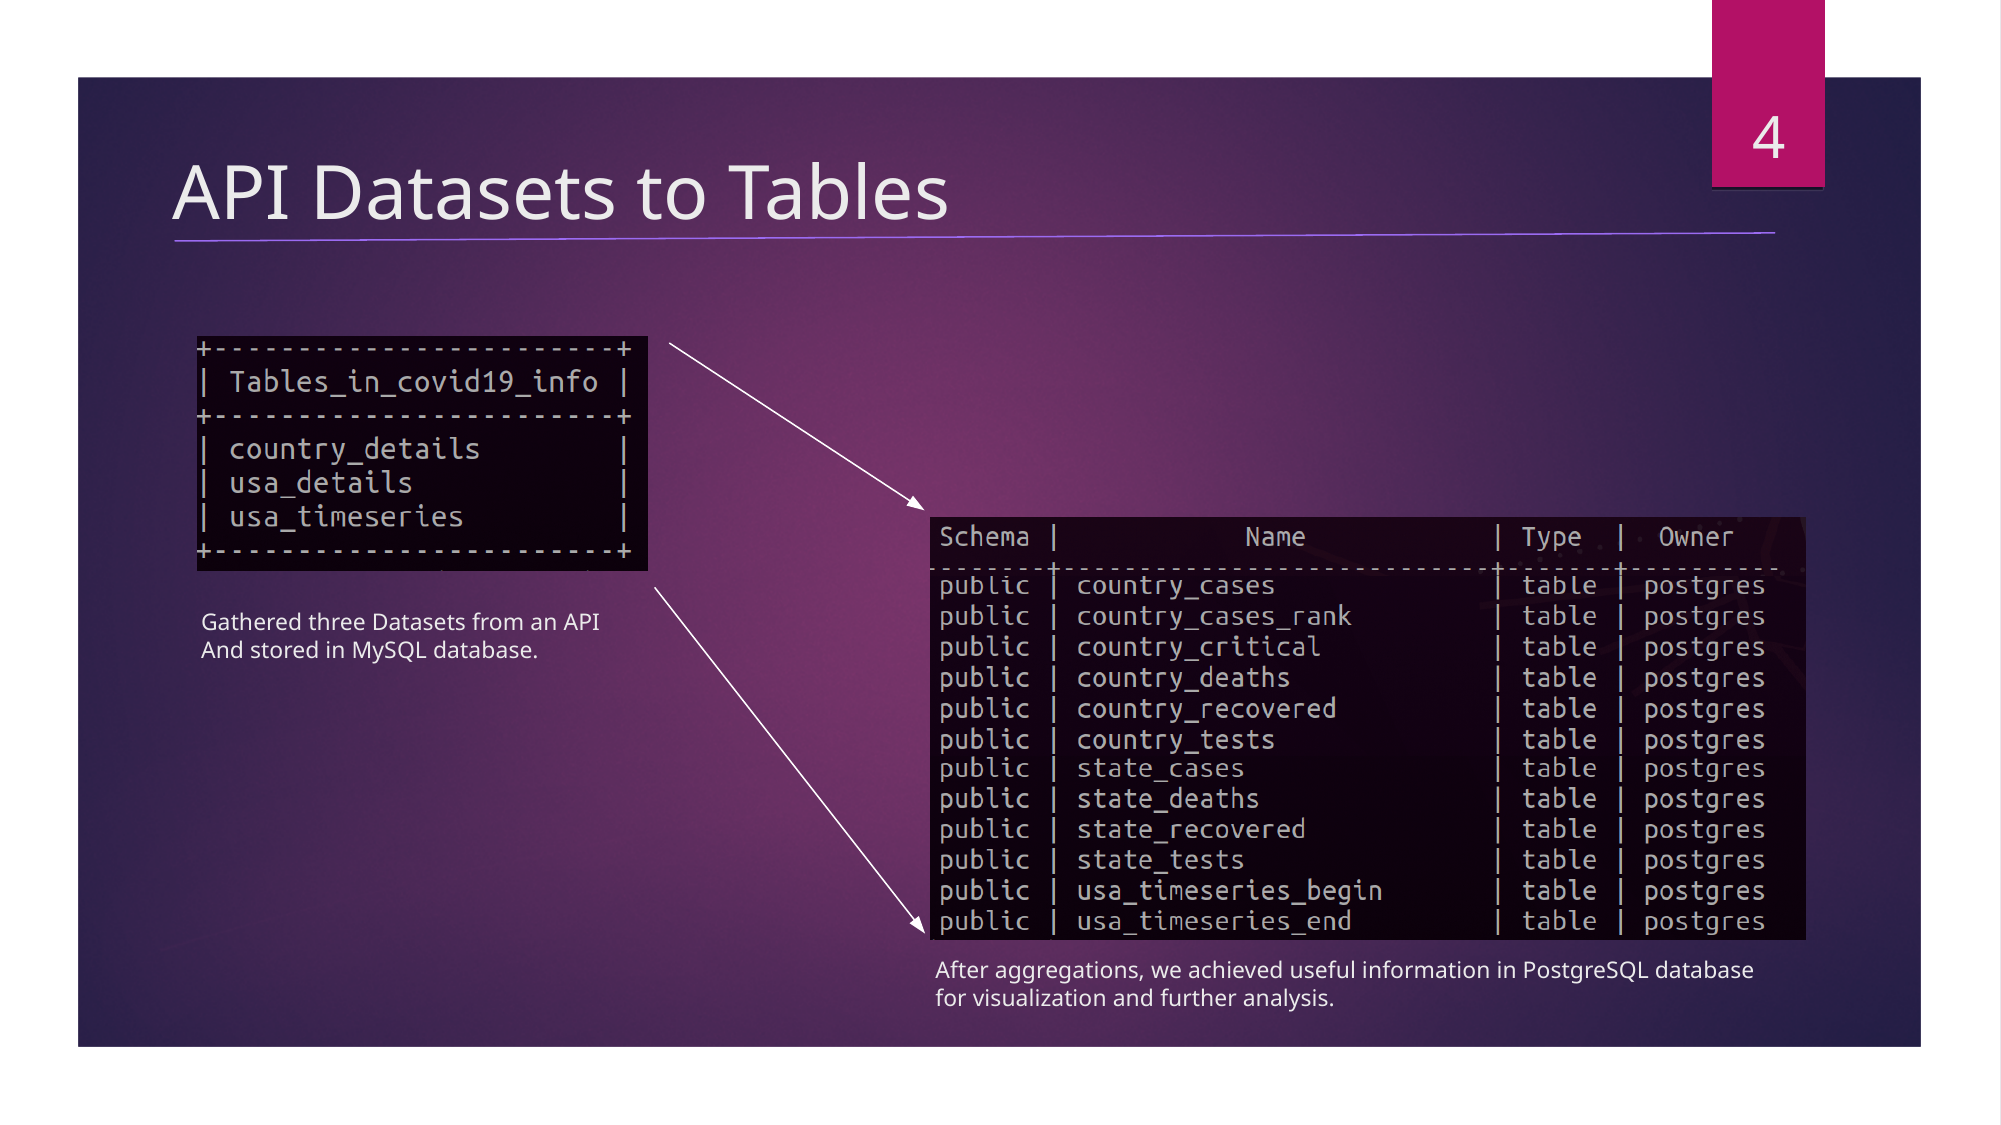

4
# API Datasets to Tables
Gathered three Datasets from an API
And stored in MySQL database.
After aggregations, we achieved useful information in PostgreSQL database
for visualization and further analysis.